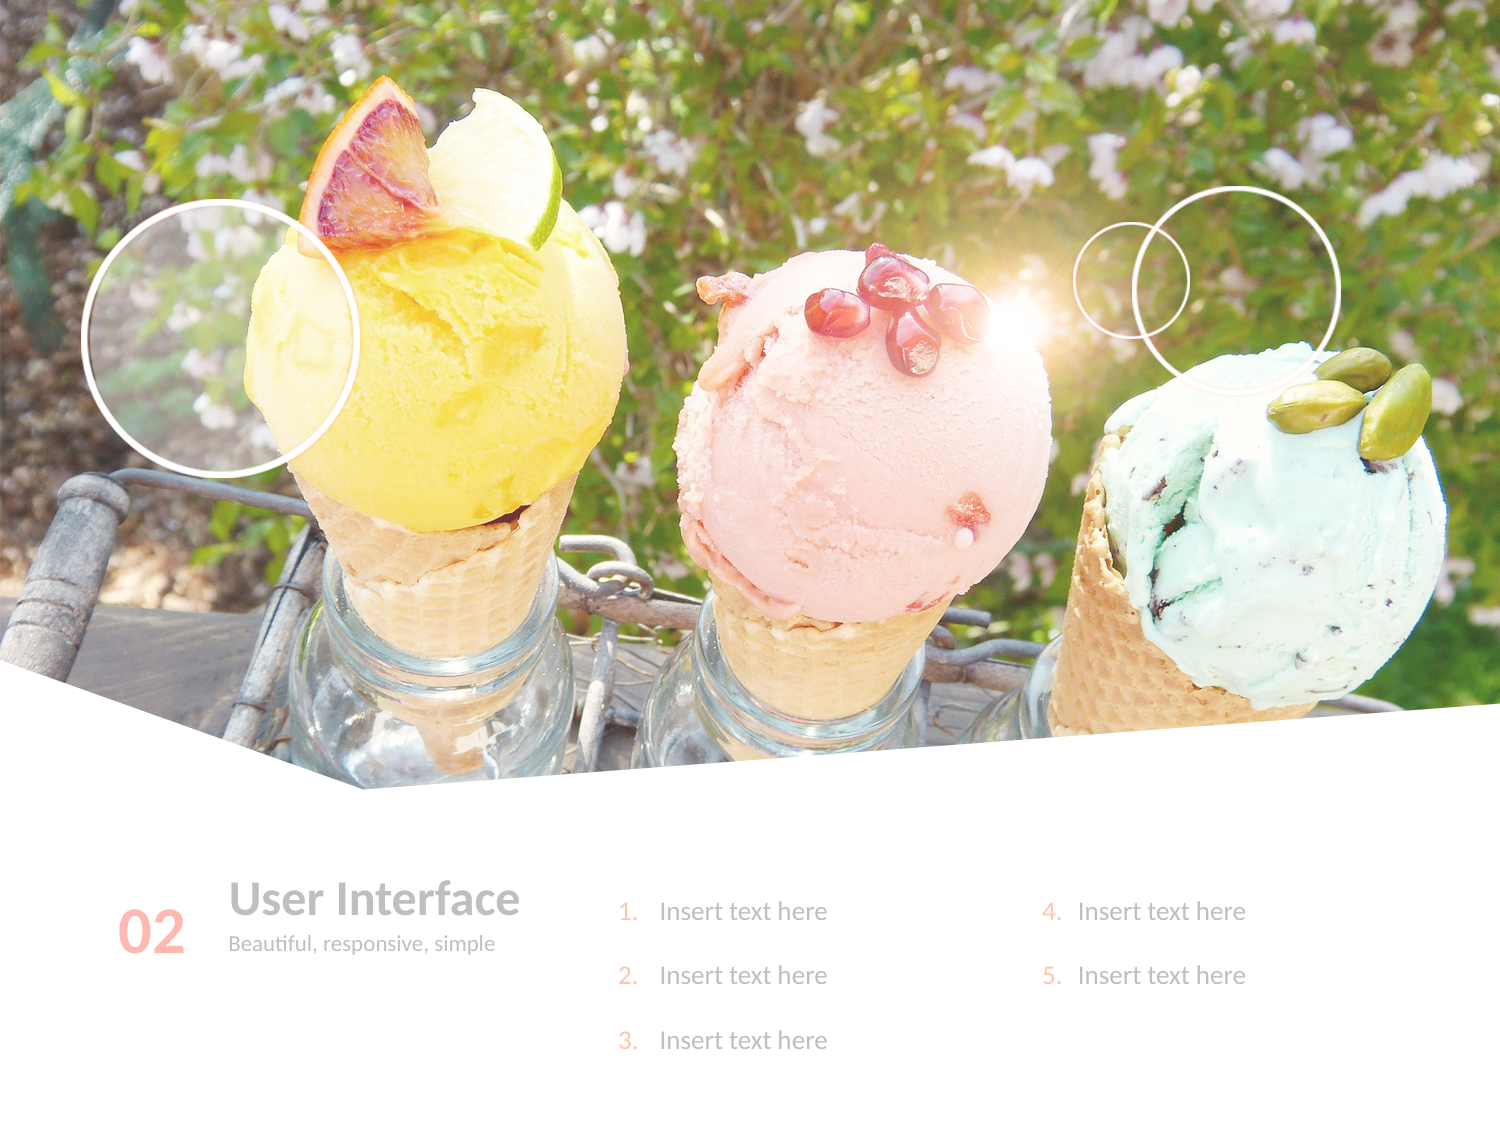

Insert text here
 Insert text here
 Insert text here
User Interface
Beautiful, responsive, simple
02
 Insert text here
 Insert text here